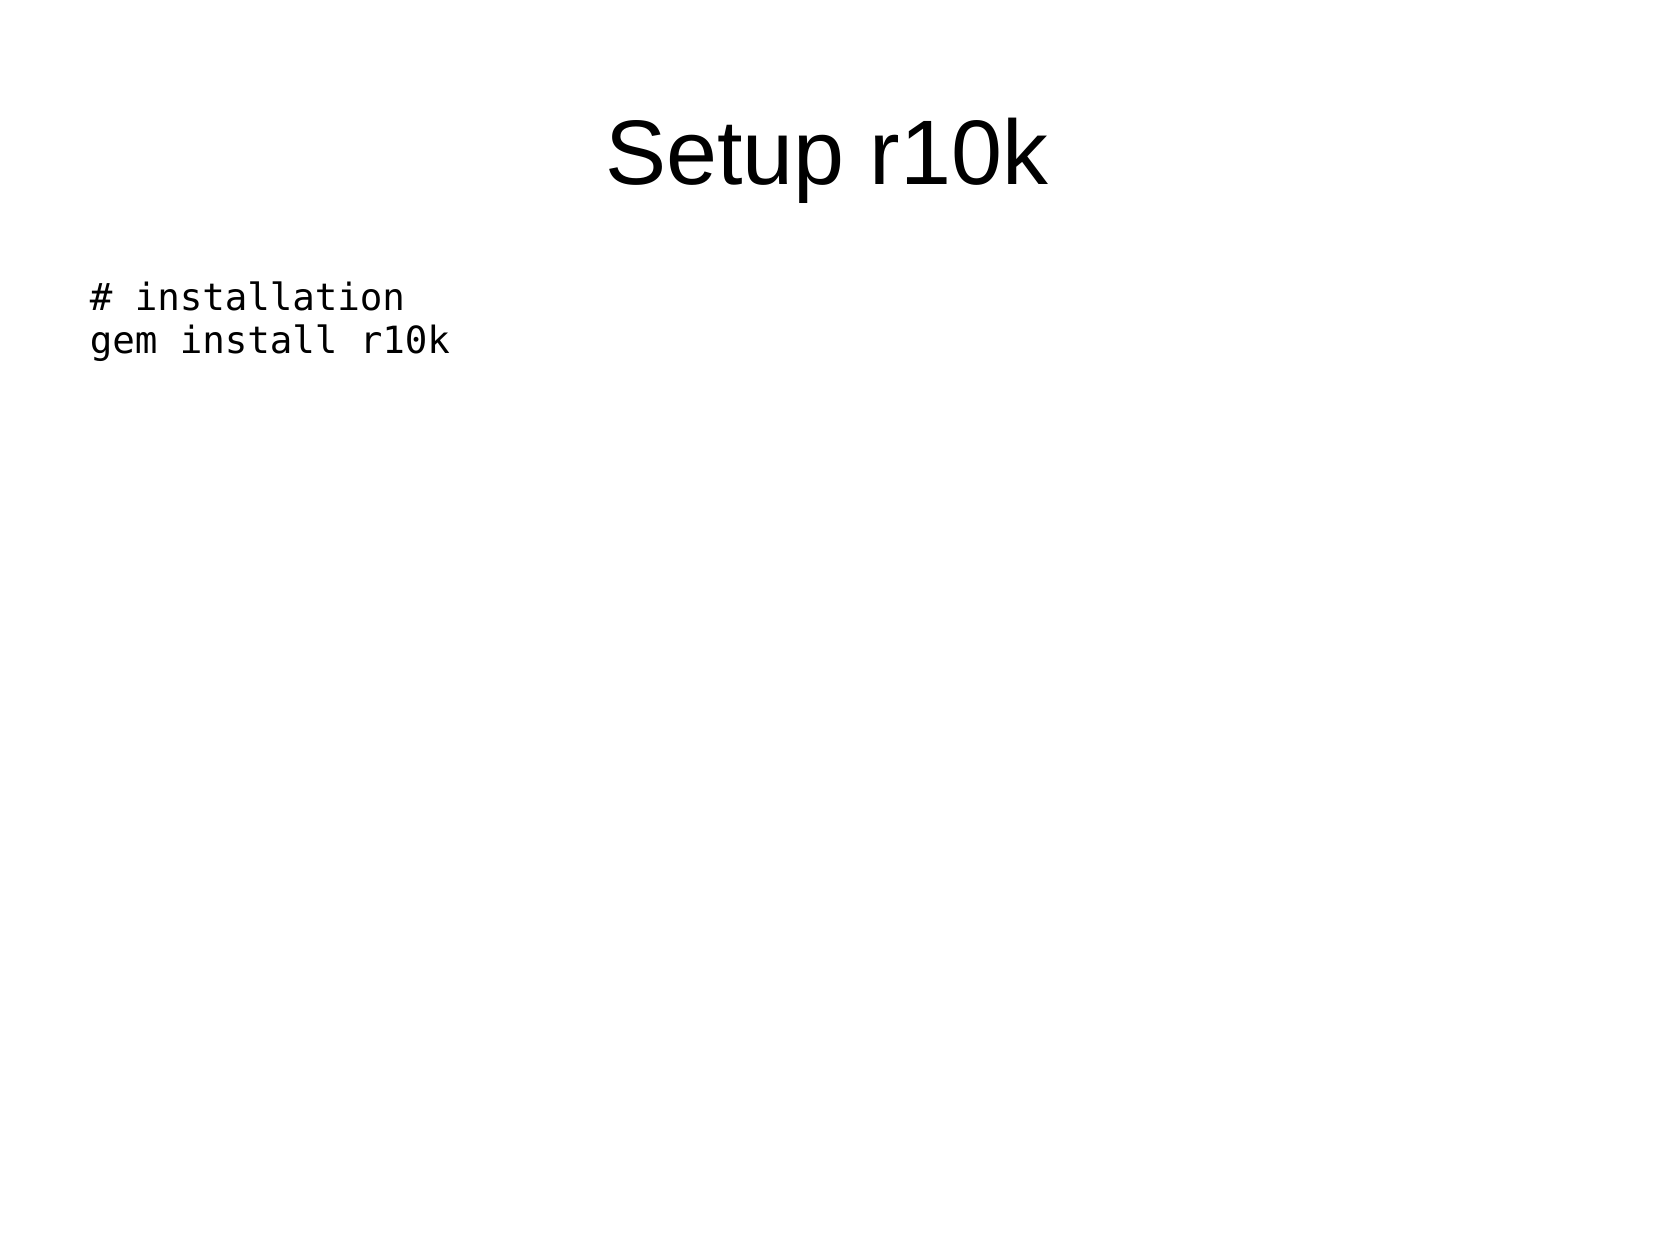

# Setup r10k
# installation
gem install r10k